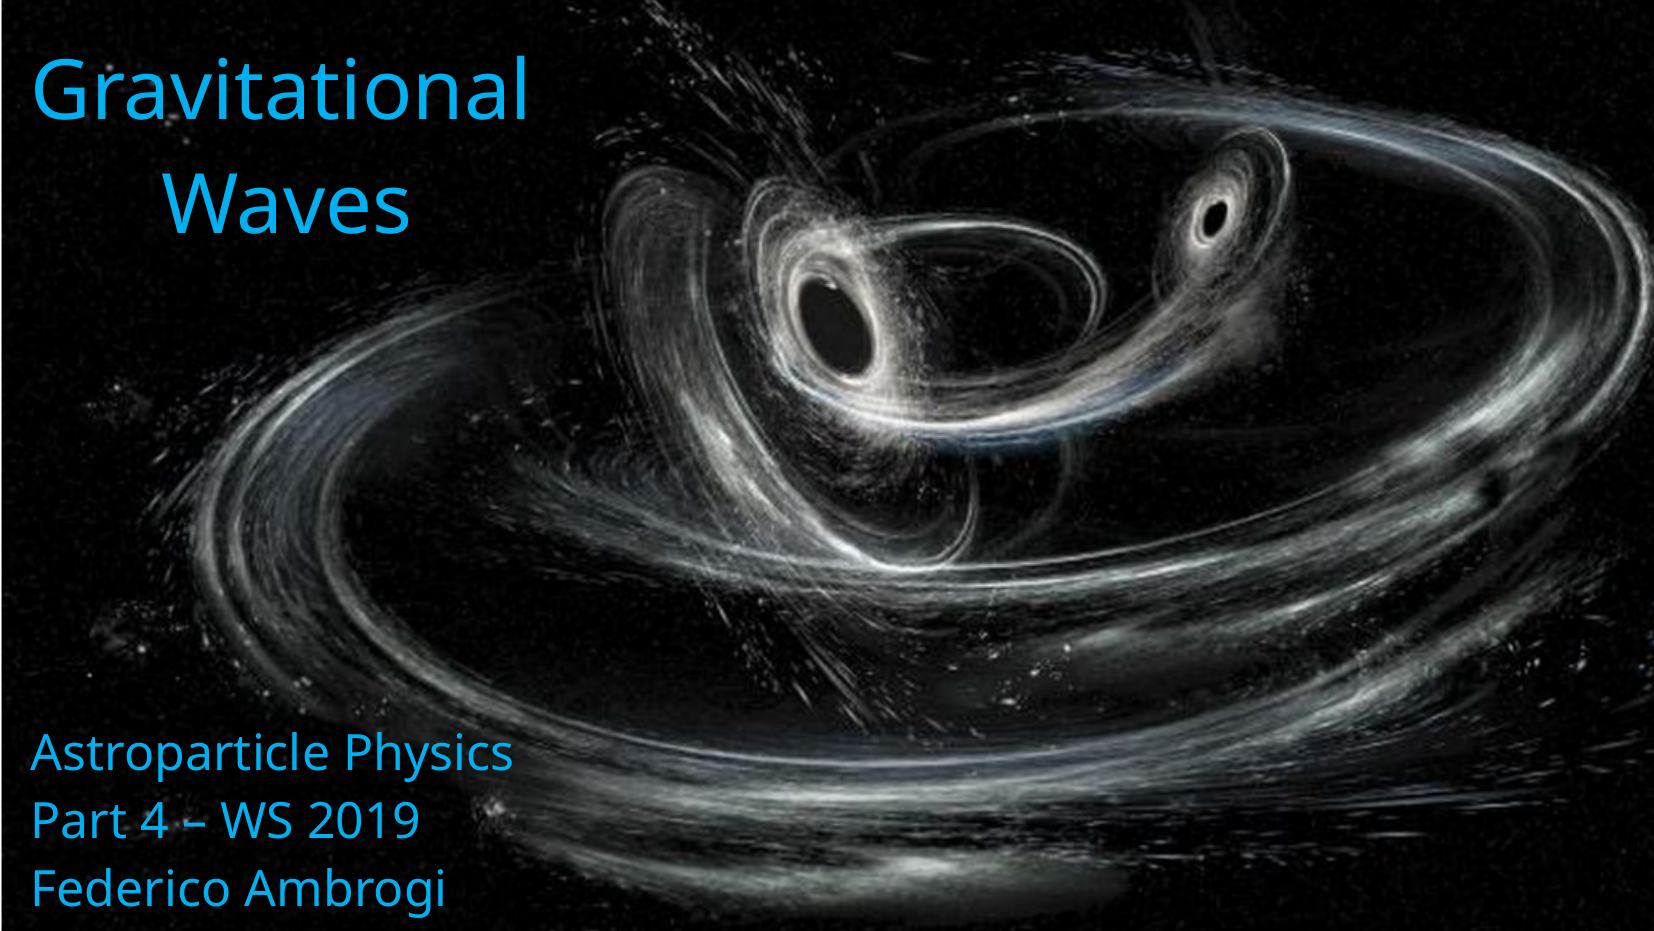

Gravitational
 Waves
Astroparticle Physics
Part 4 – WS 2019
Federico Ambrogi